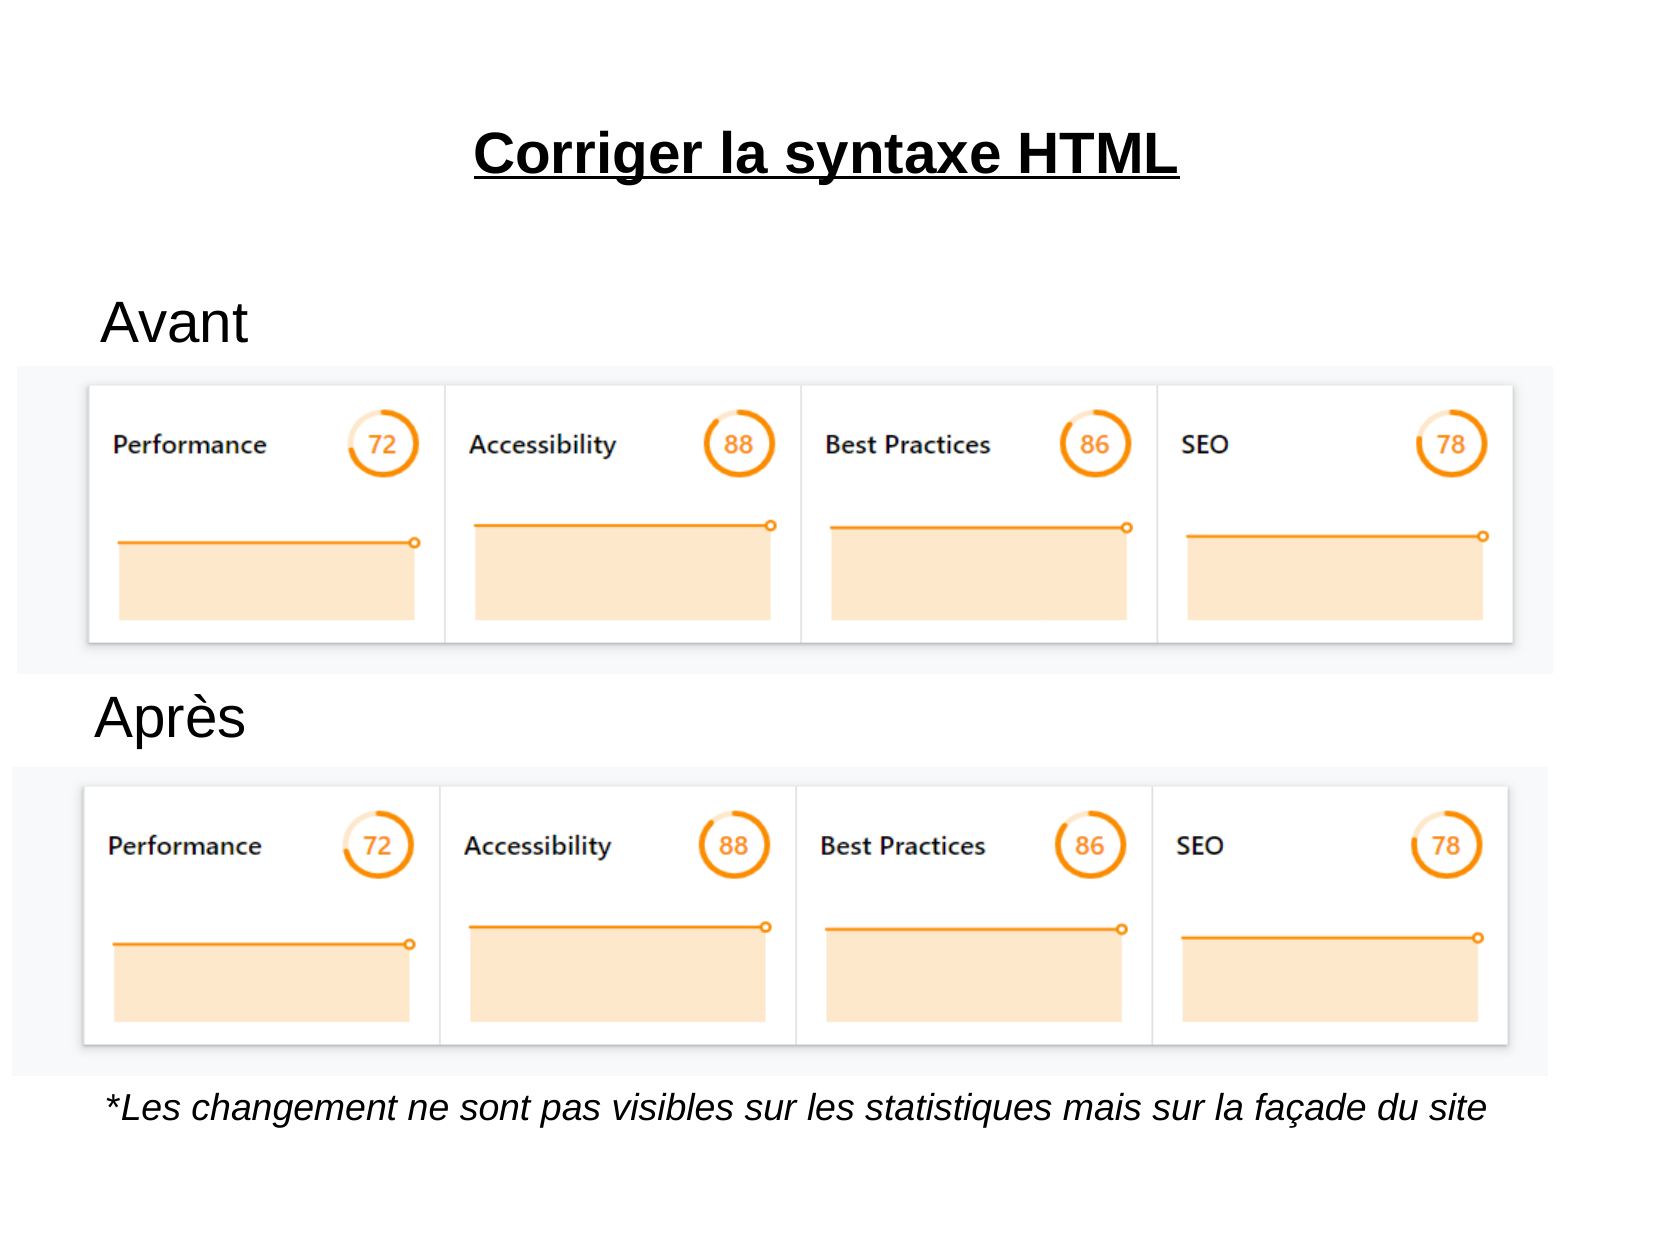

# Corriger la syntaxe HTML
Avant
Après
*Les changement ne sont pas visibles sur les statistiques mais sur la façade du site